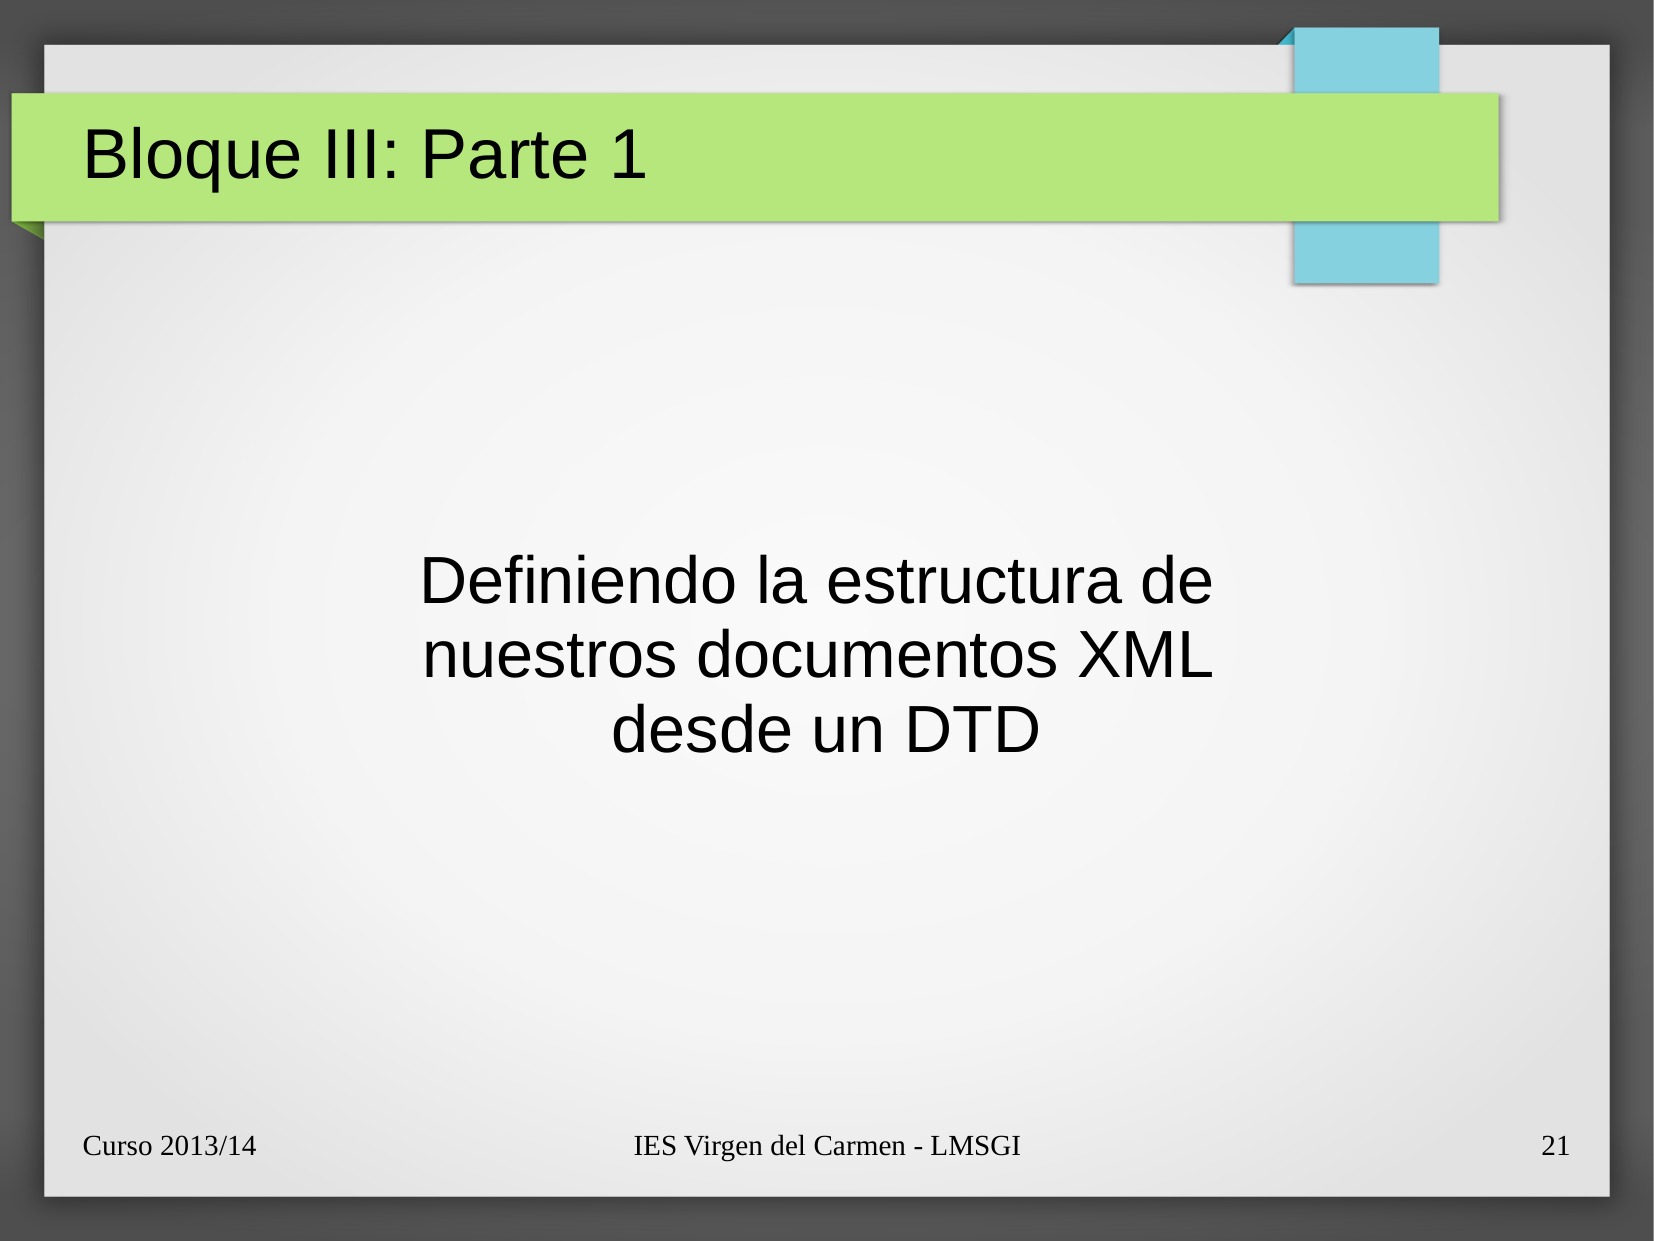

# Bloque III: Parte 1
Definiendo la estructura de
nuestros documentos XML
desde un DTD
Curso 2013/14
IES Virgen del Carmen - LMSGI
21